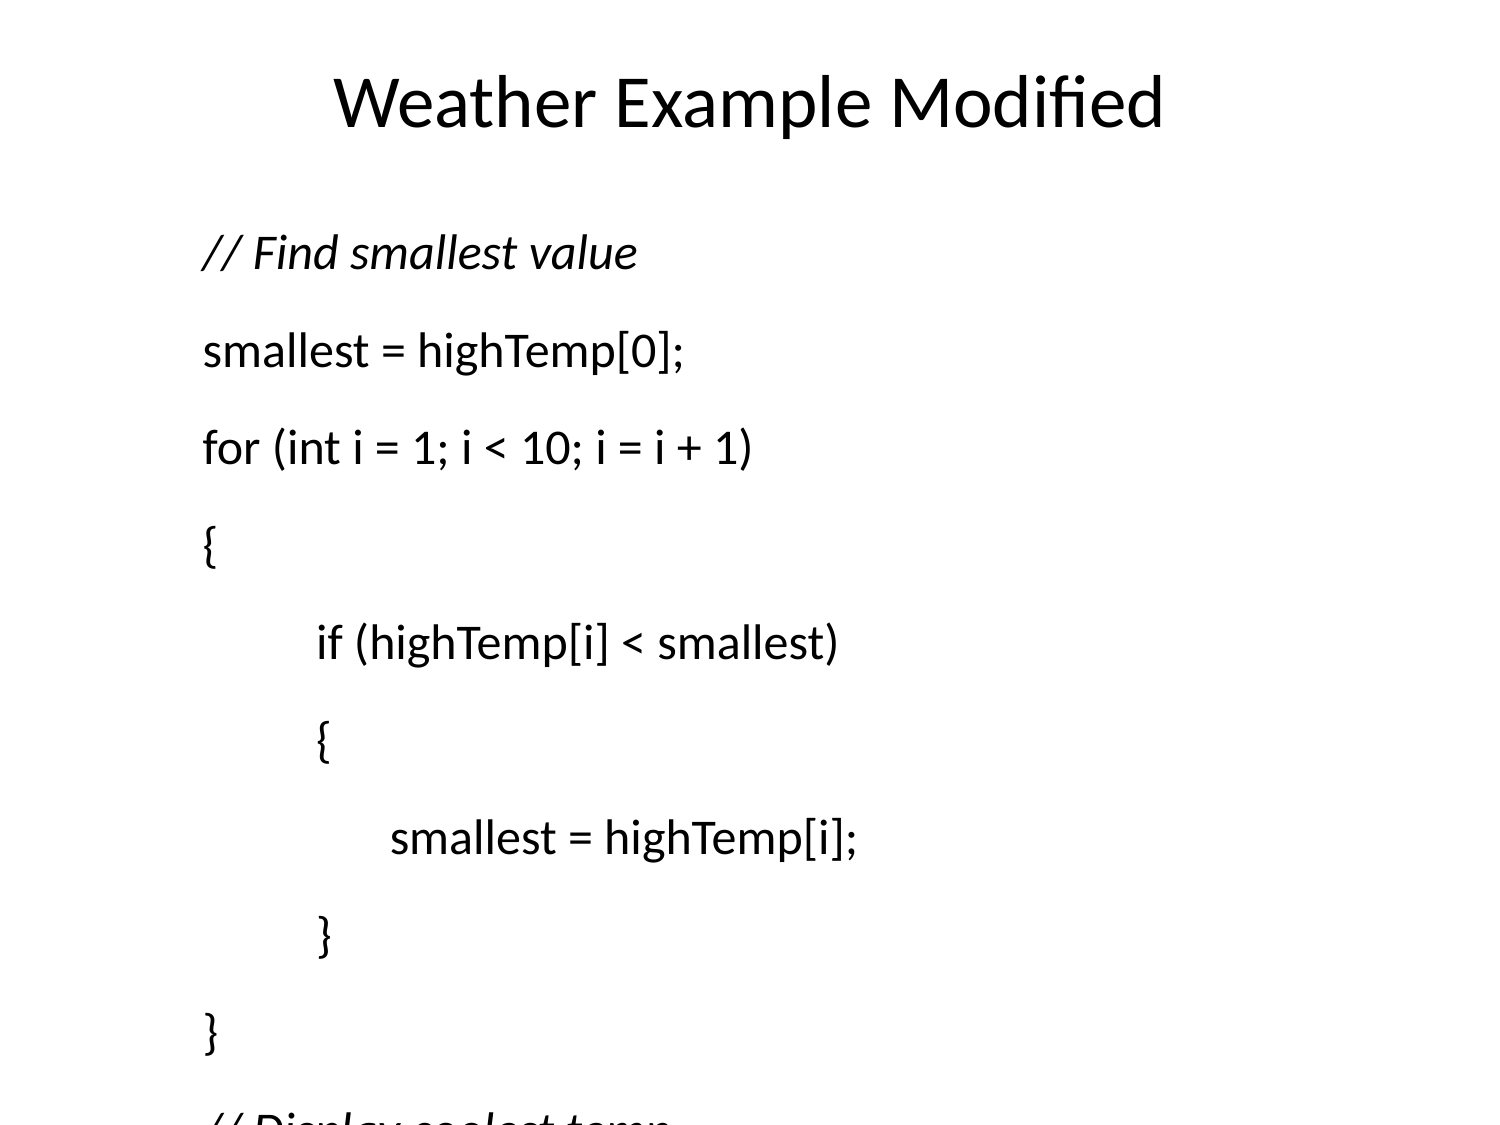

# Weather Example Modified
		// Find smallest value
		smallest = highTemp[0];
		for (int i = 1; i < 10; i = i + 1)
		{
		 		if (highTemp[i] < smallest)
		 		{
			 		smallest = highTemp[i];
		 		}
		}
	 	// Display coolest temp
		cout << "Temperature of the coolest day: "
 		<< smallest << endl;